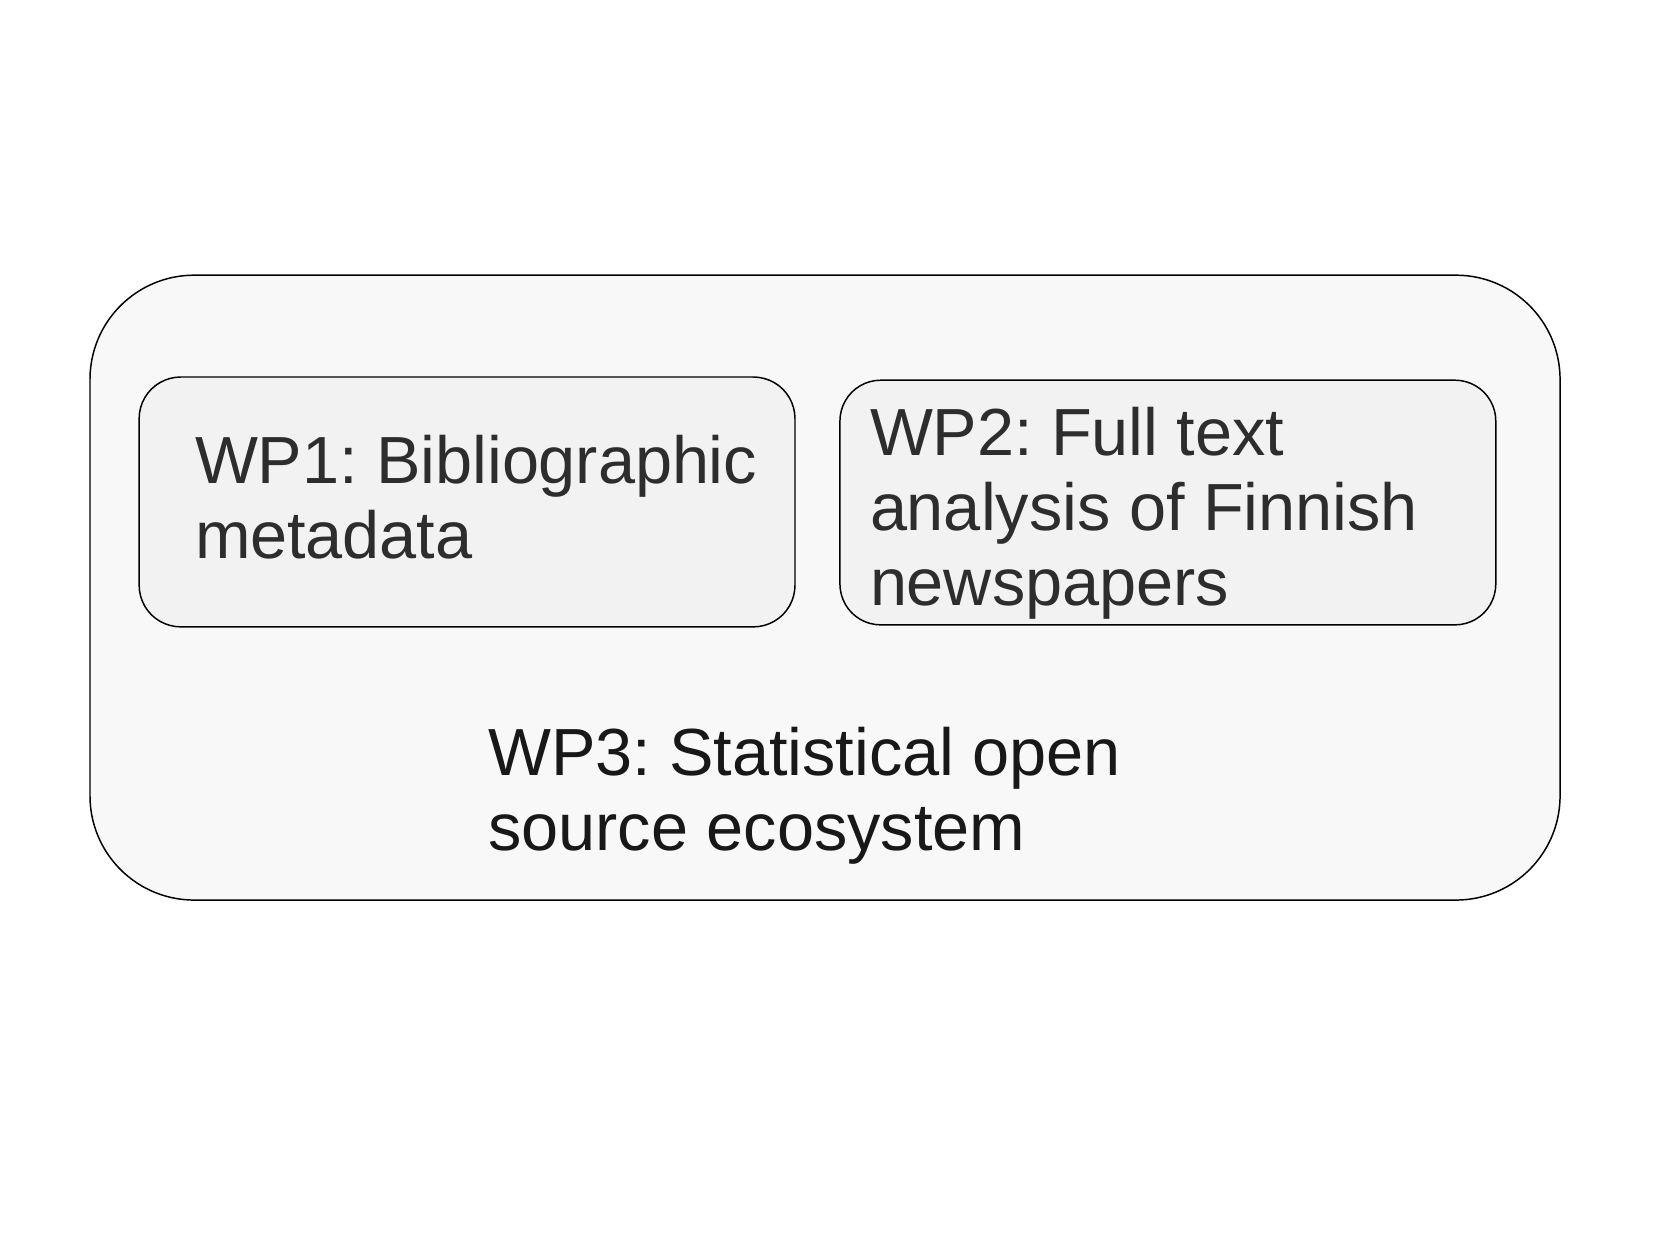

WP1: Bibliographic metadata
WP2: Full text analysis of Finnish newspapers
# WP3: Statistical open source ecosystem